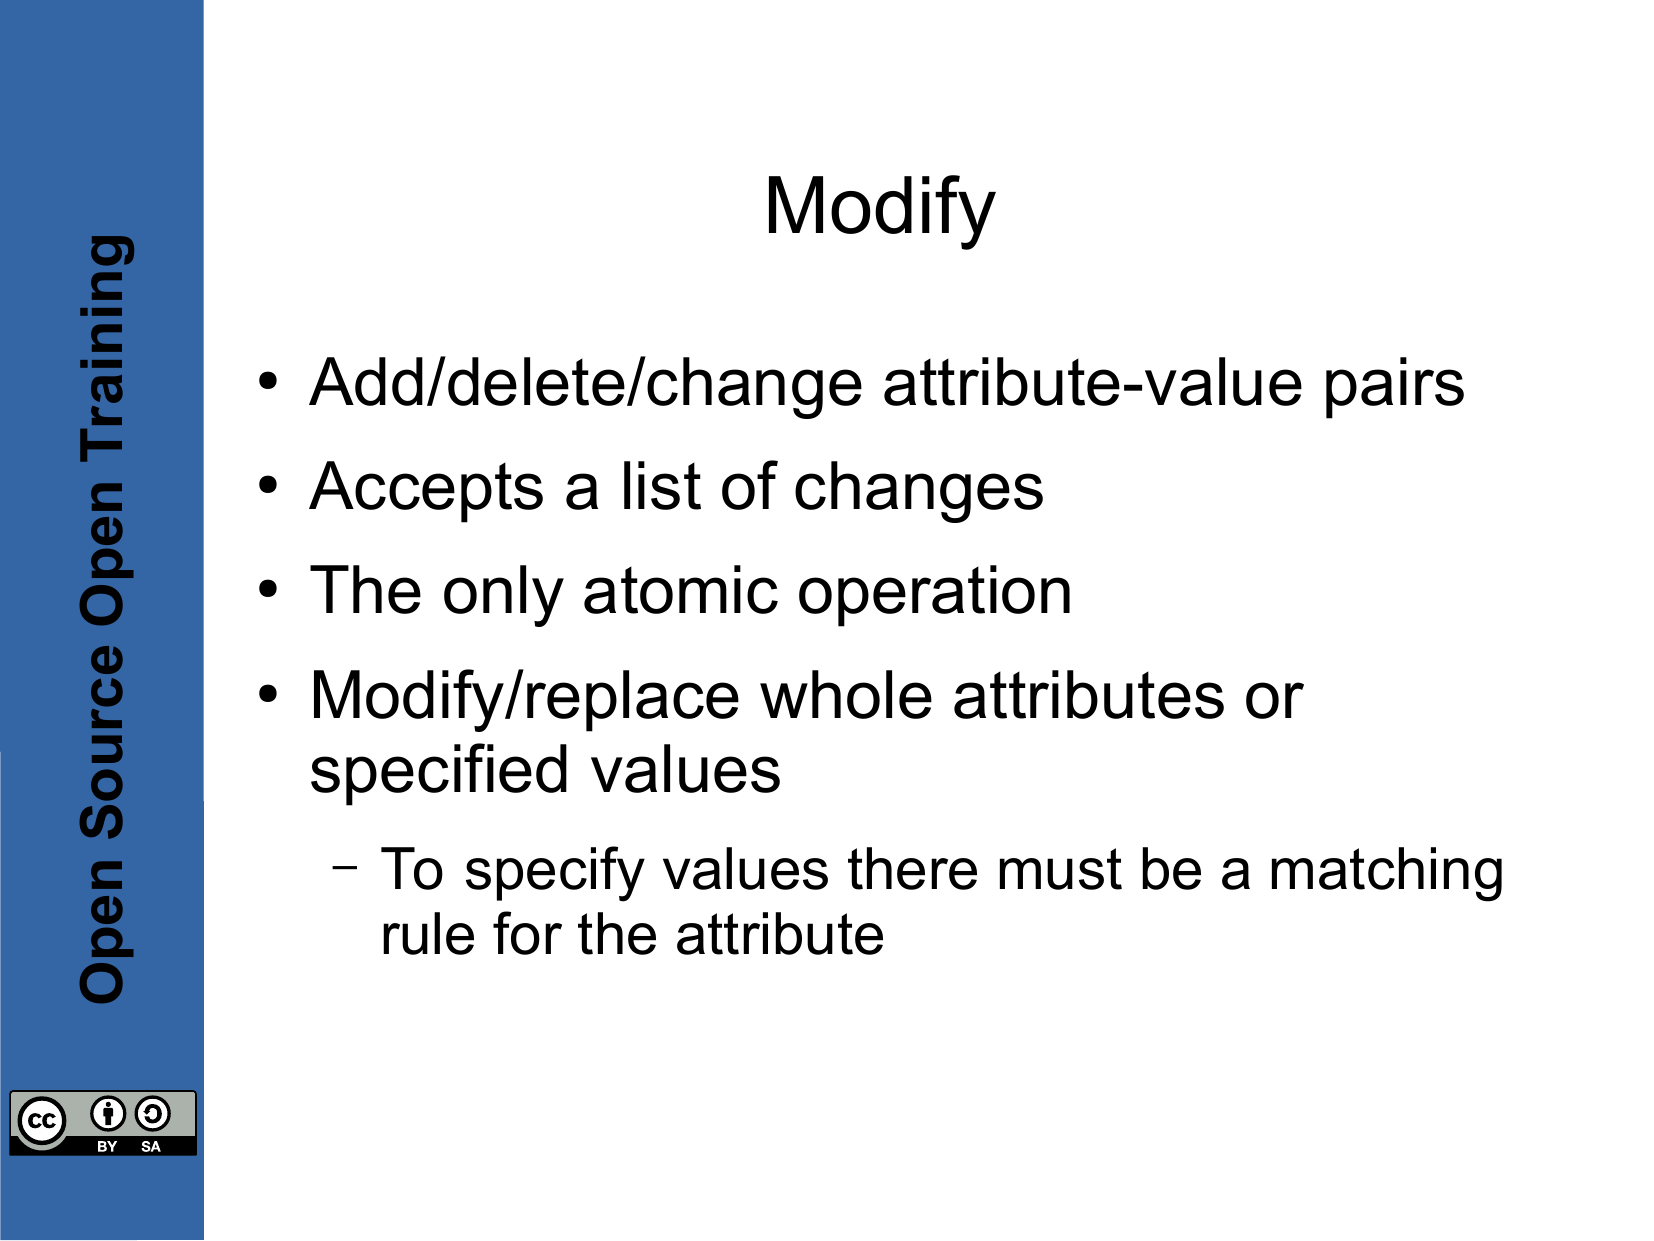

# Modify
Add/delete/change attribute-value pairs
Accepts a list of changes
The only atomic operation
Modify/replace whole attributes or specified values
To specify values there must be a matching rule for the attribute